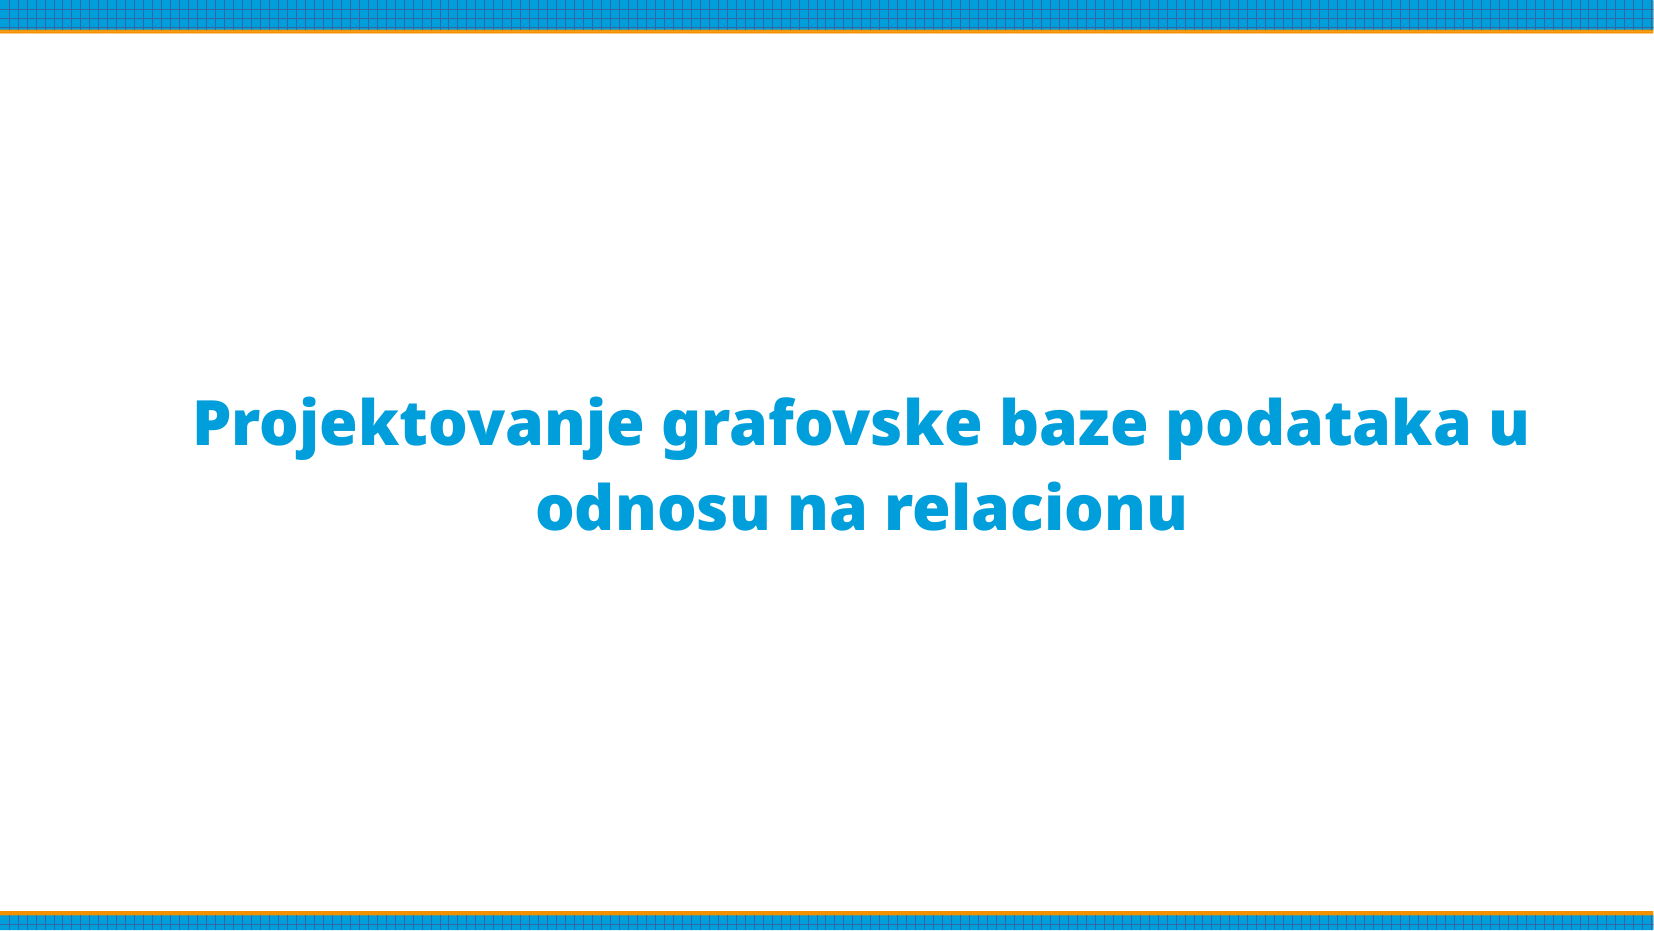

# Projektovanje grafovske baze podataka u odnosu na relacionu